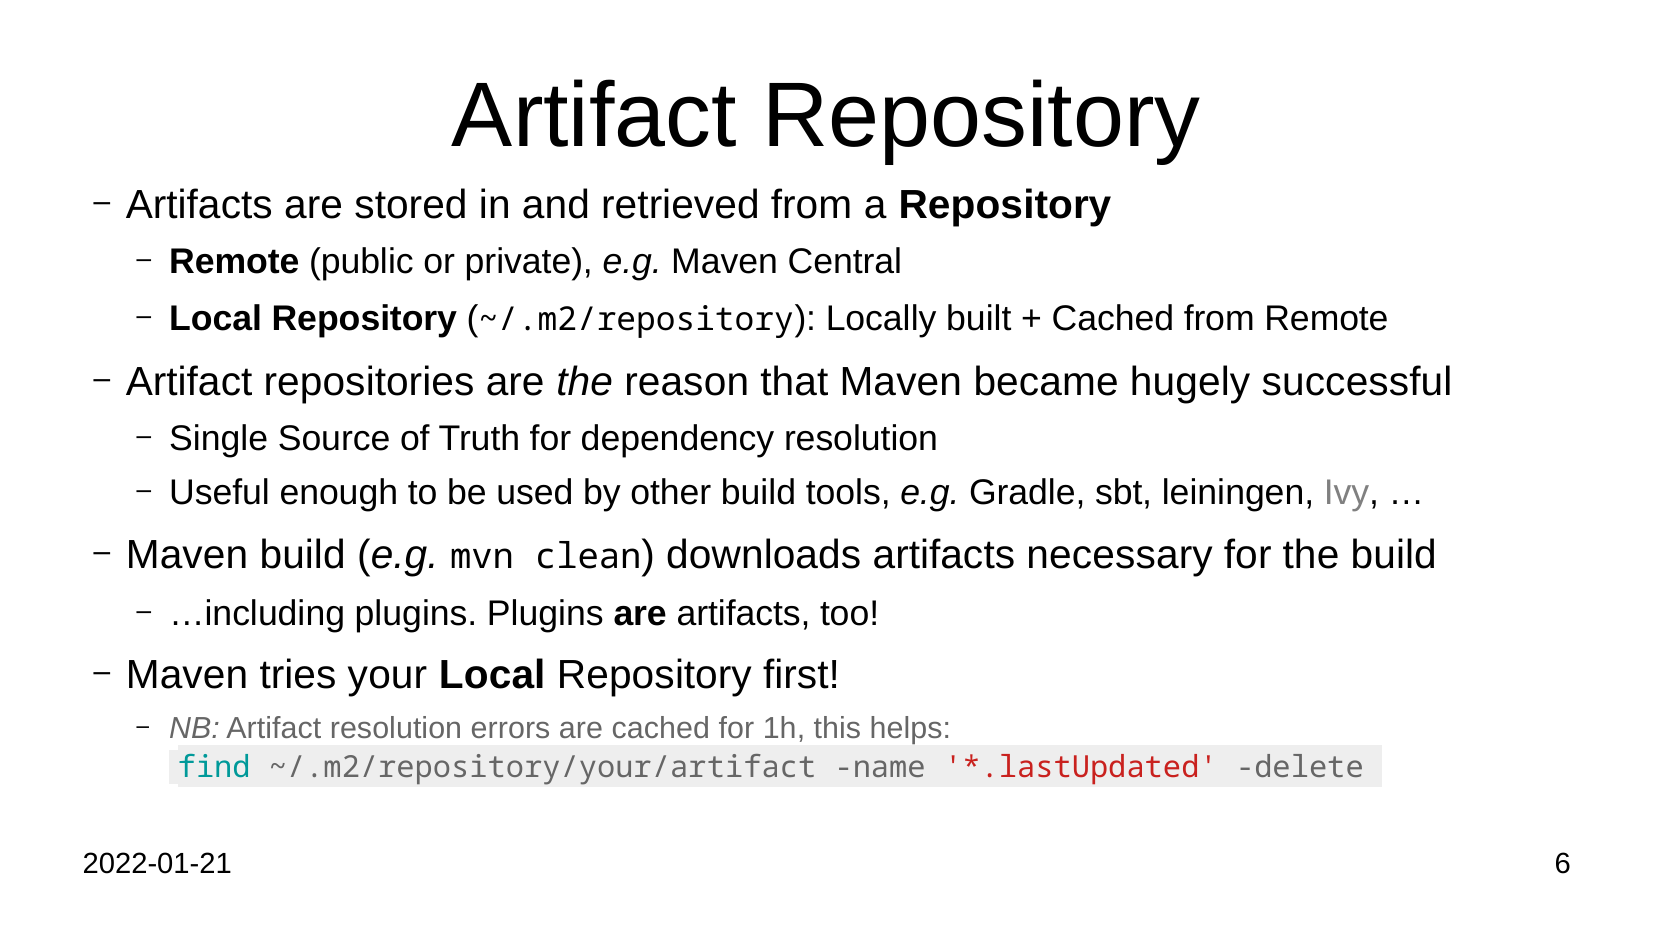

# Artifact Repository
Artifacts are stored in and retrieved from a Repository
Remote (public or private), e.g. Maven Central
Local Repository (~/.m2/repository): Locally built + Cached from Remote
Artifact repositories are the reason that Maven became hugely successful
Single Source of Truth for dependency resolution
Useful enough to be used by other build tools, e.g. Gradle, sbt, leiningen, Ivy, …
Maven build (e.g. mvn clean) downloads artifacts necessary for the build
…including plugins. Plugins are artifacts, too!
Maven tries your Local Repository first!
NB: Artifact resolution errors are cached for 1h, this helps:
 find ~/.m2/repository/your/artifact -name '*.lastUpdated' -delete
2022-01-21
6